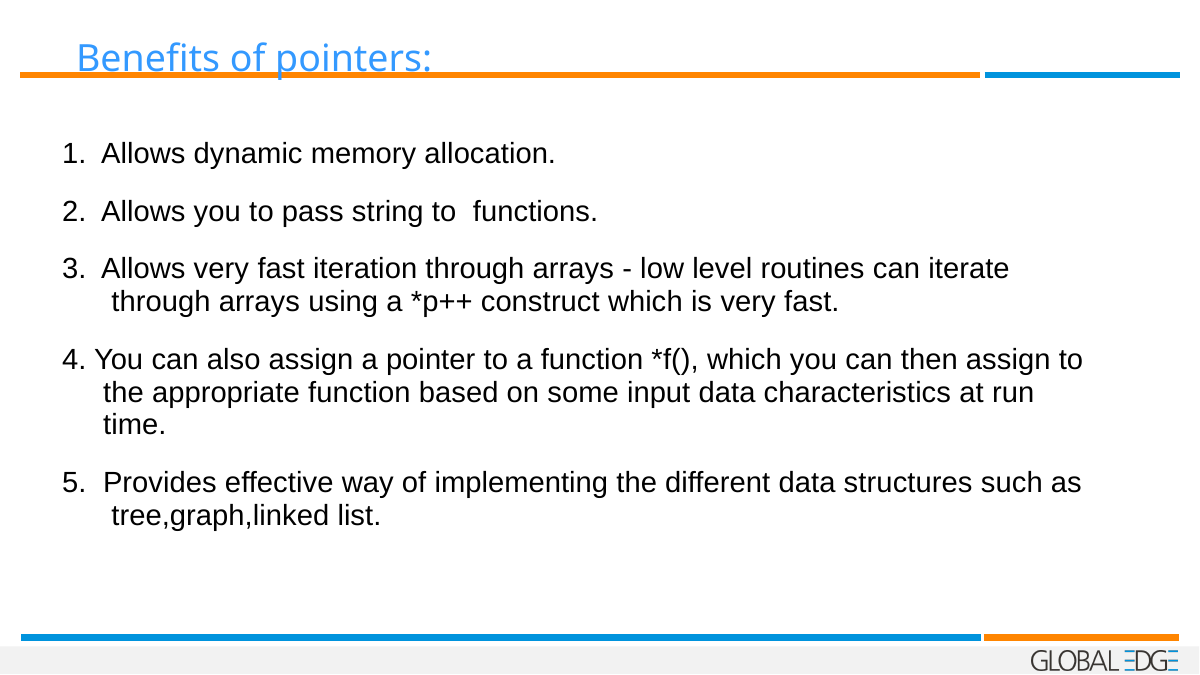

Benefits of pointers:
1. Allows dynamic memory allocation.
2. Allows you to pass string to functions.
3. Allows very fast iteration through arrays - low level routines can iterate through arrays using a *p++ construct which is very fast.
4. You can also assign a pointer to a function *f(), which you can then assign to the appropriate function based on some input data characteristics at run time.
5. Provides effective way of implementing the different data structures such as tree,graph,linked list.